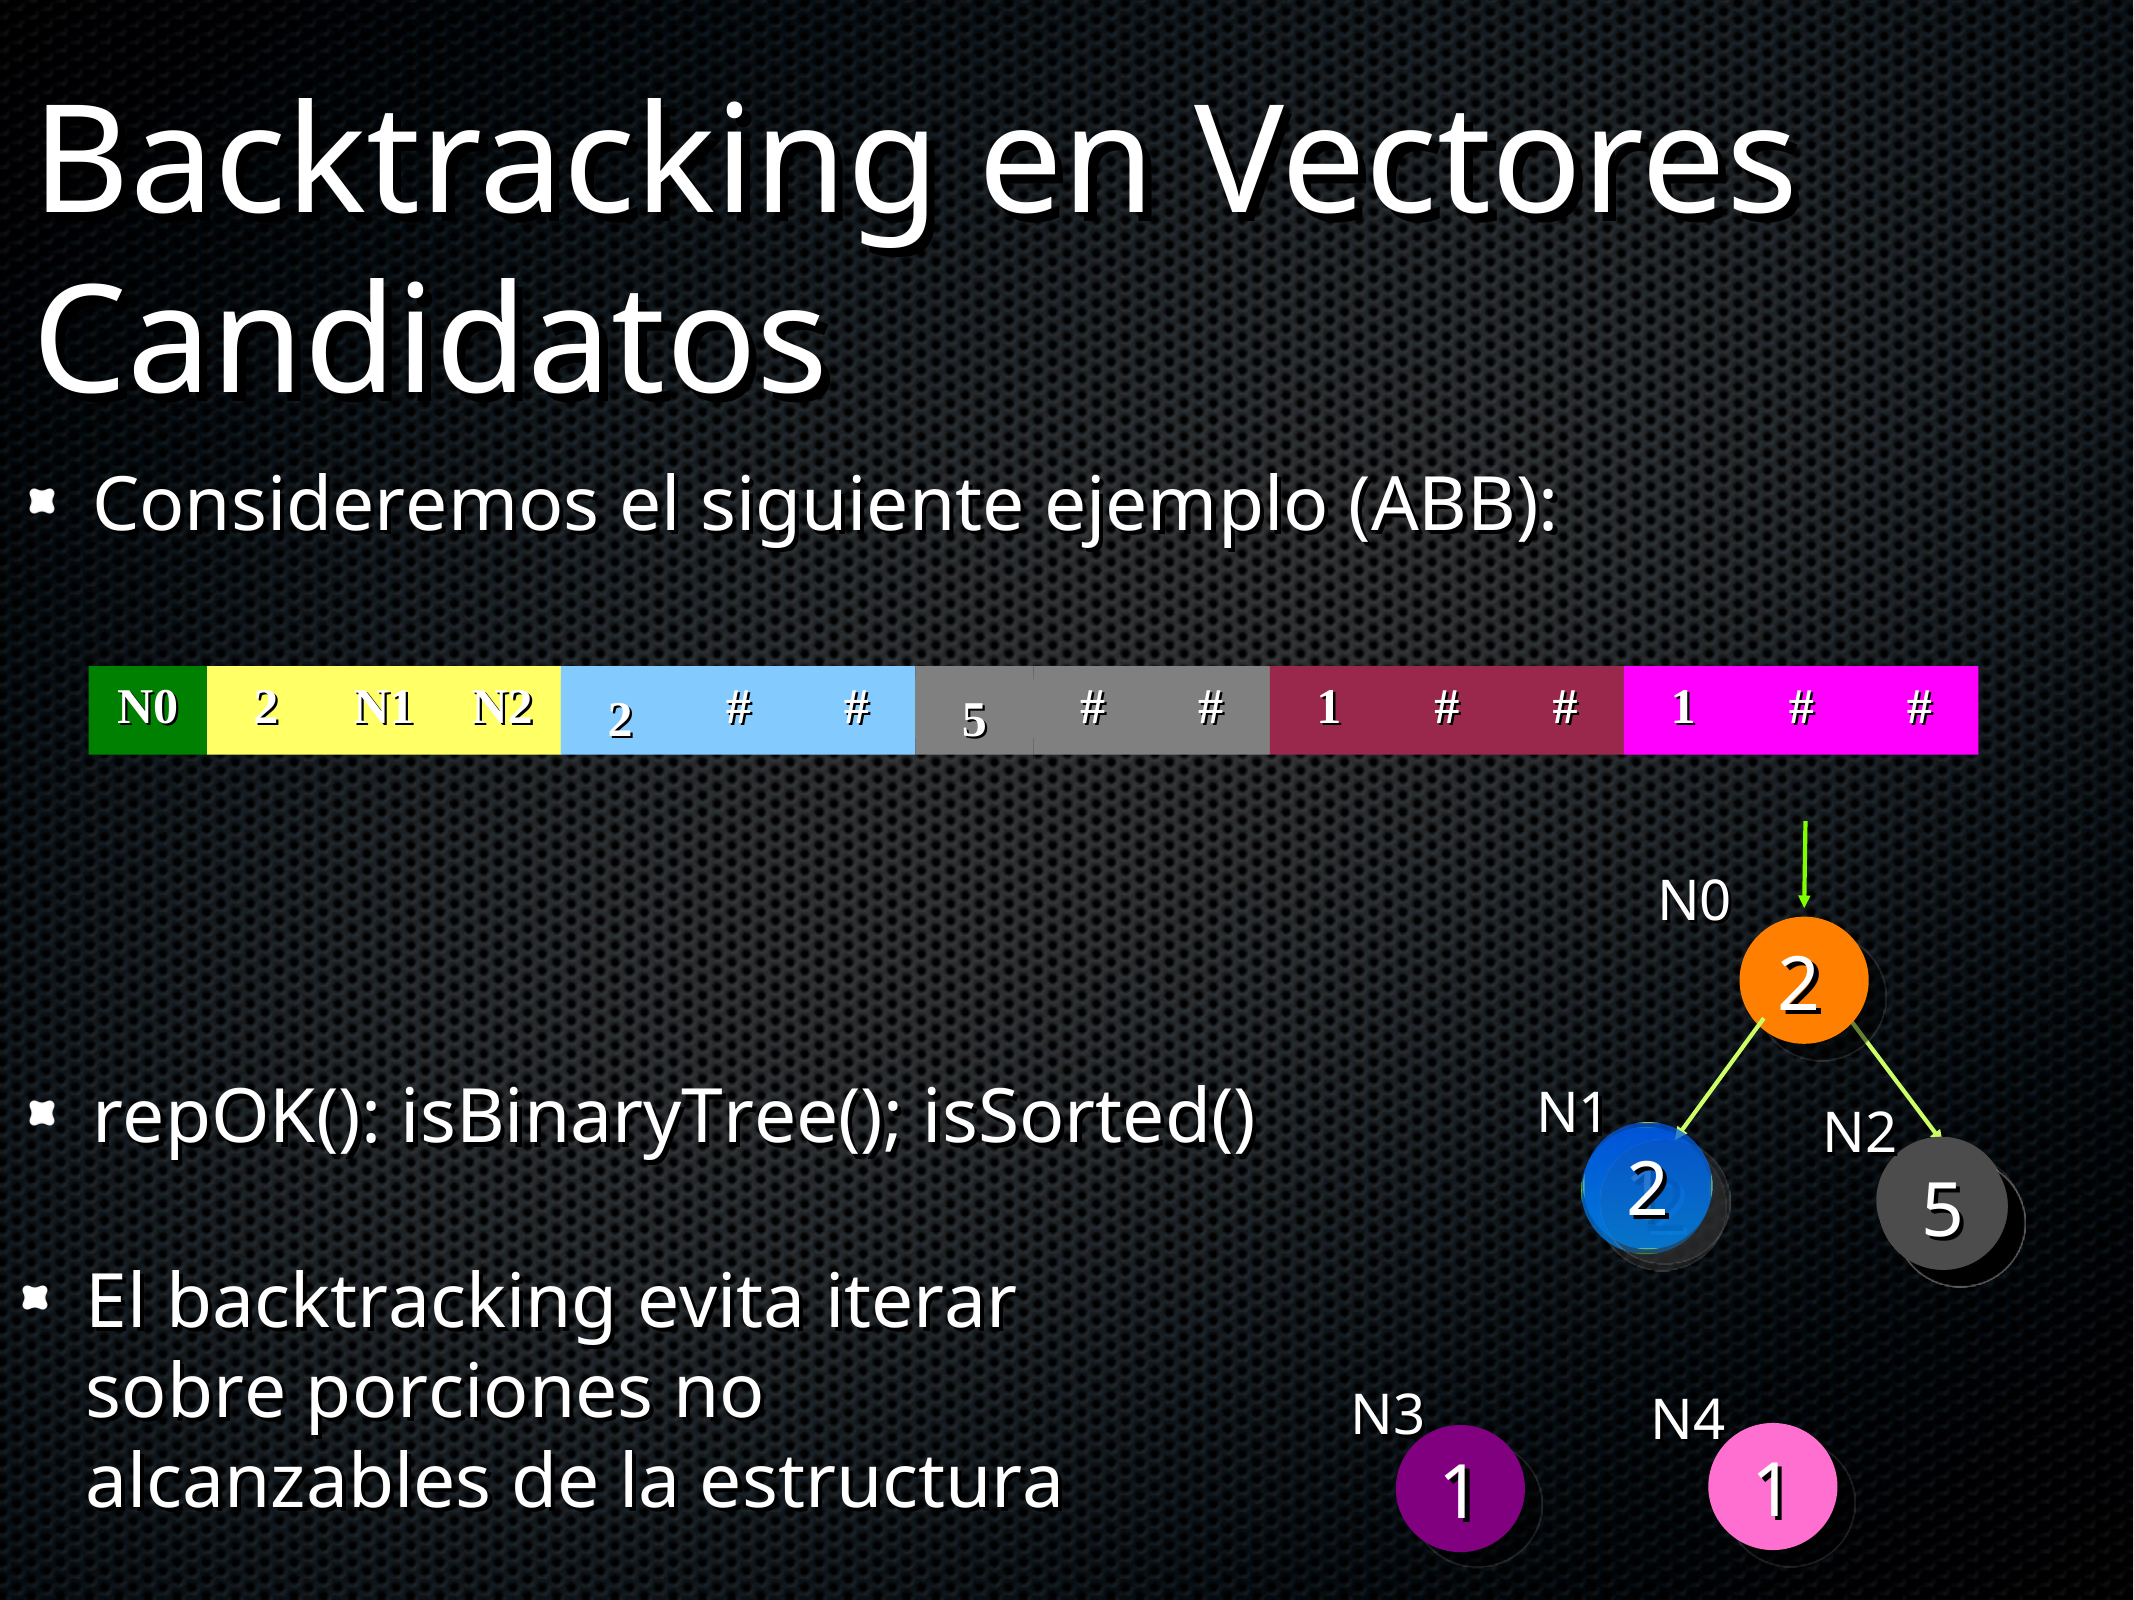

# Backtracking en Vectores Candidatos
Consideremos el siguiente ejemplo (ABB):
N0
2
N1
N2
1
#
#
1
#
#
1
#
#
1
#
#
3
5
2
4
2
 2
1
N2
1
N3
1
N4
1
N0
N1
repOK(): isBinaryTree(); isSorted()
2
2
3
4
5
El backtracking evita iterar sobre porciones no alcanzables de la estructura